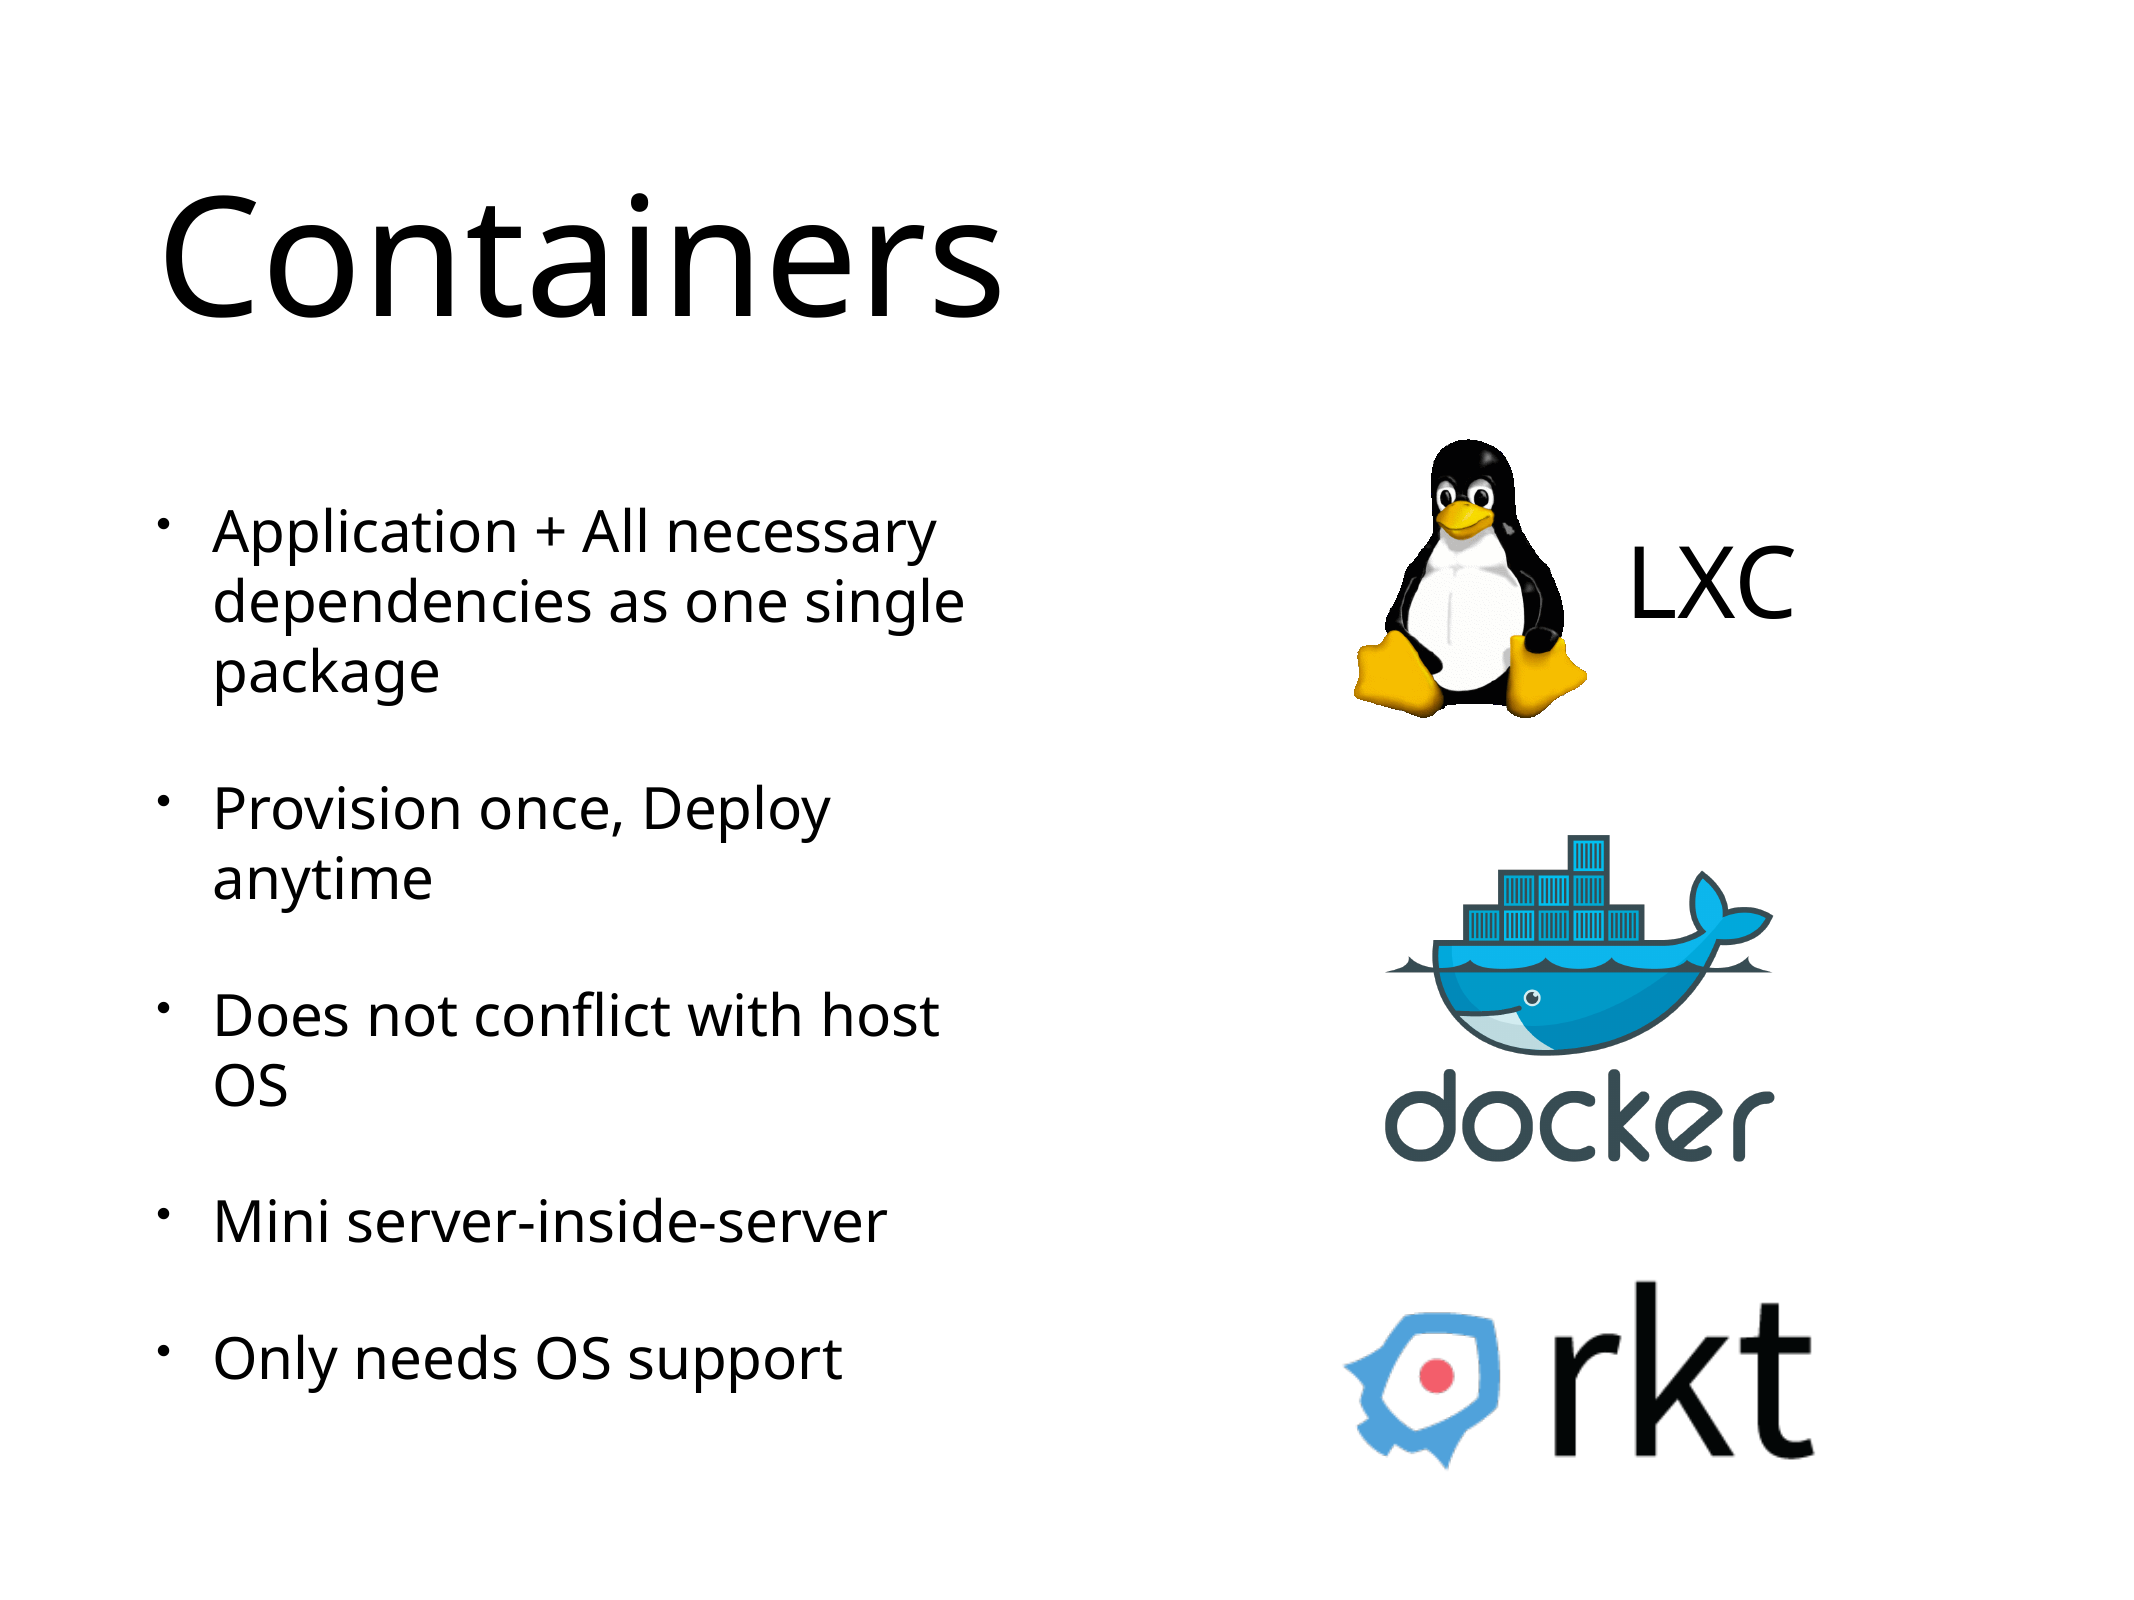

# Containers
Application + All necessary dependencies as one single package
Provision once, Deploy anytime
Does not conflict with host OS
Mini server-inside-server
Only needs OS support
LXC